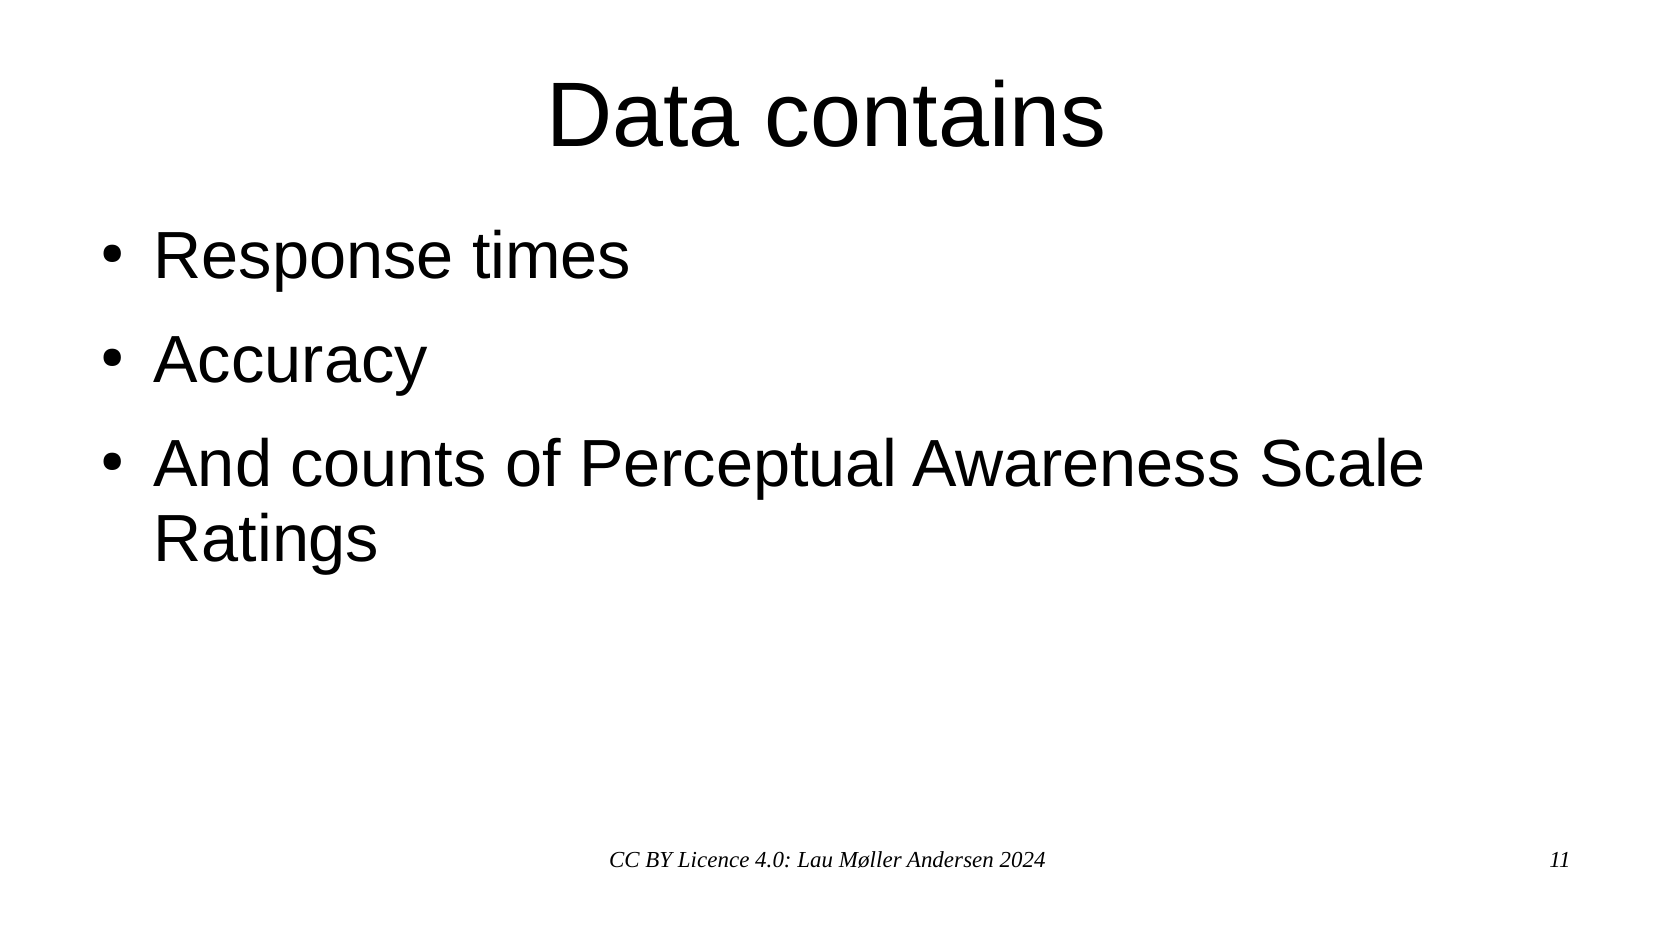

# Data contains
Response times
Accuracy
And counts of Perceptual Awareness Scale Ratings
CC BY Licence 4.0: Lau Møller Andersen 2024
11